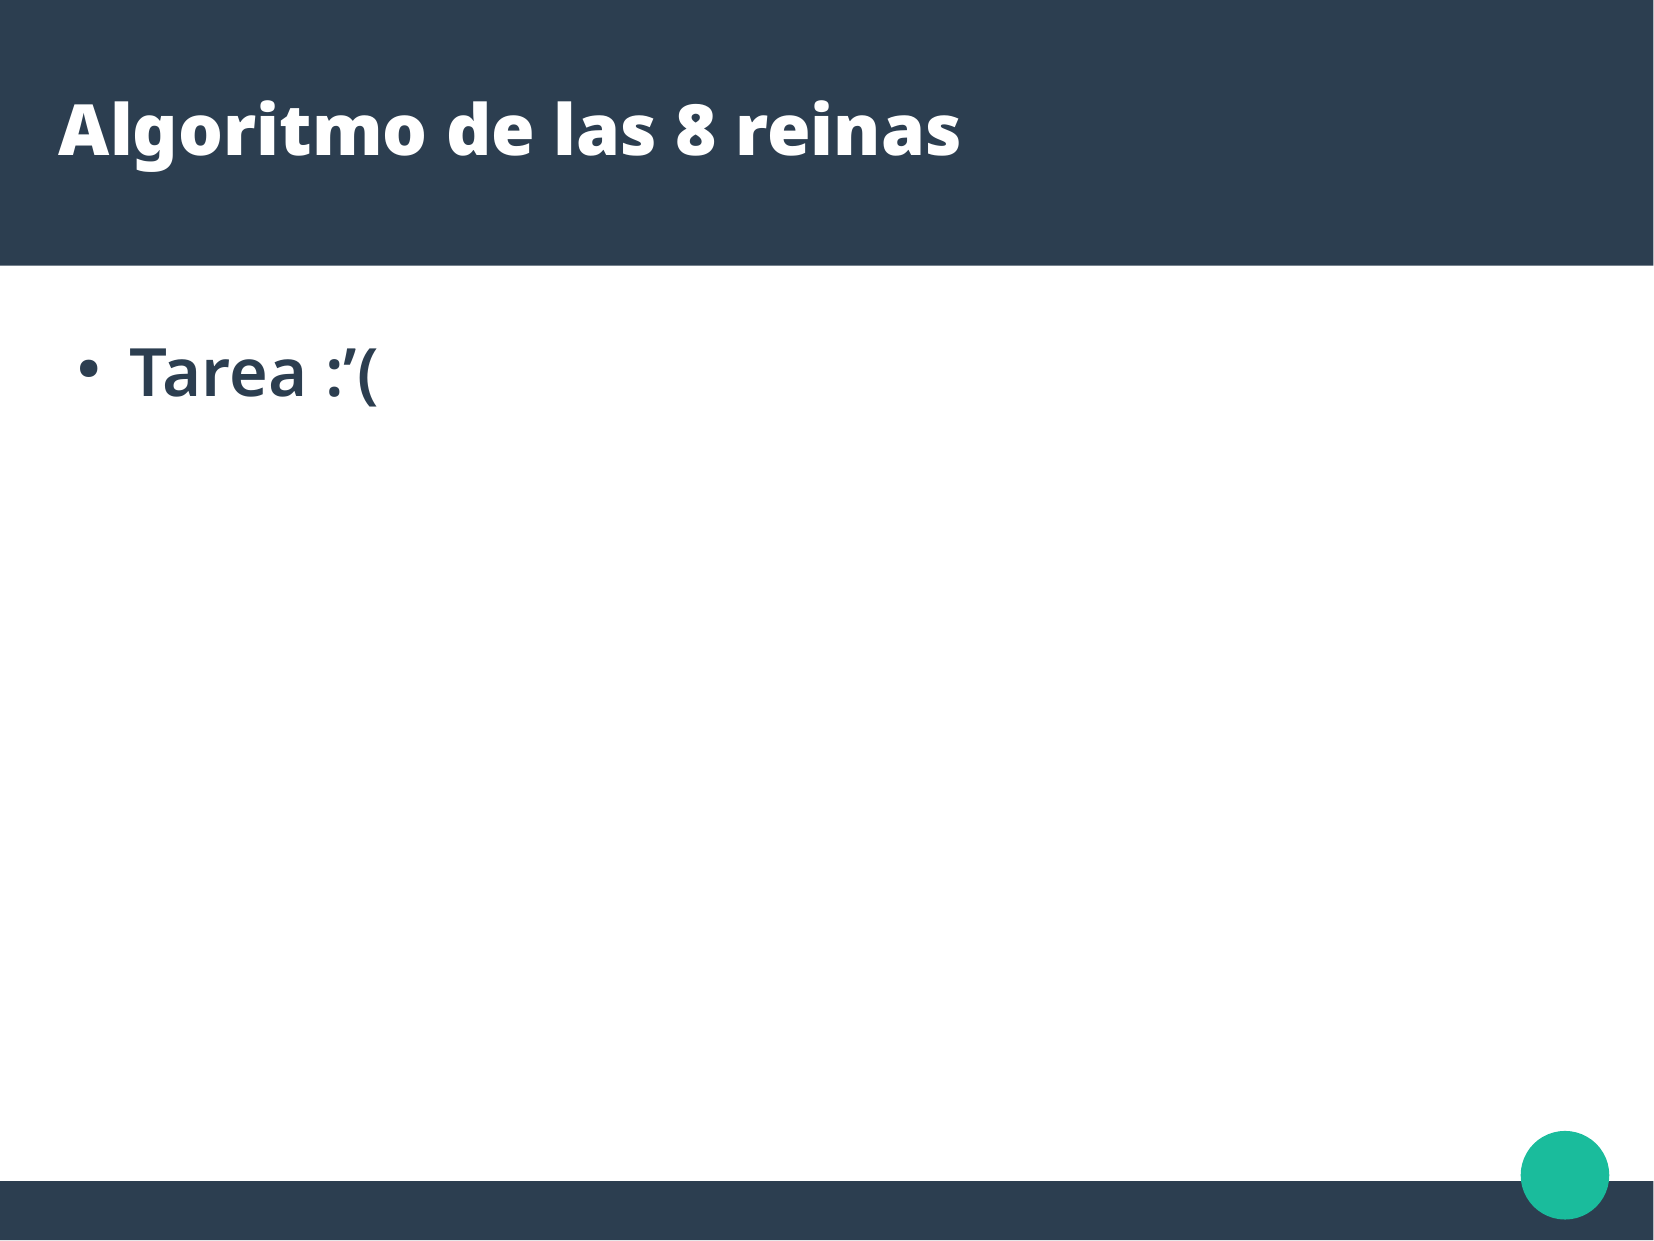

# Algoritmo de las 8 reinas
Tarea :’(